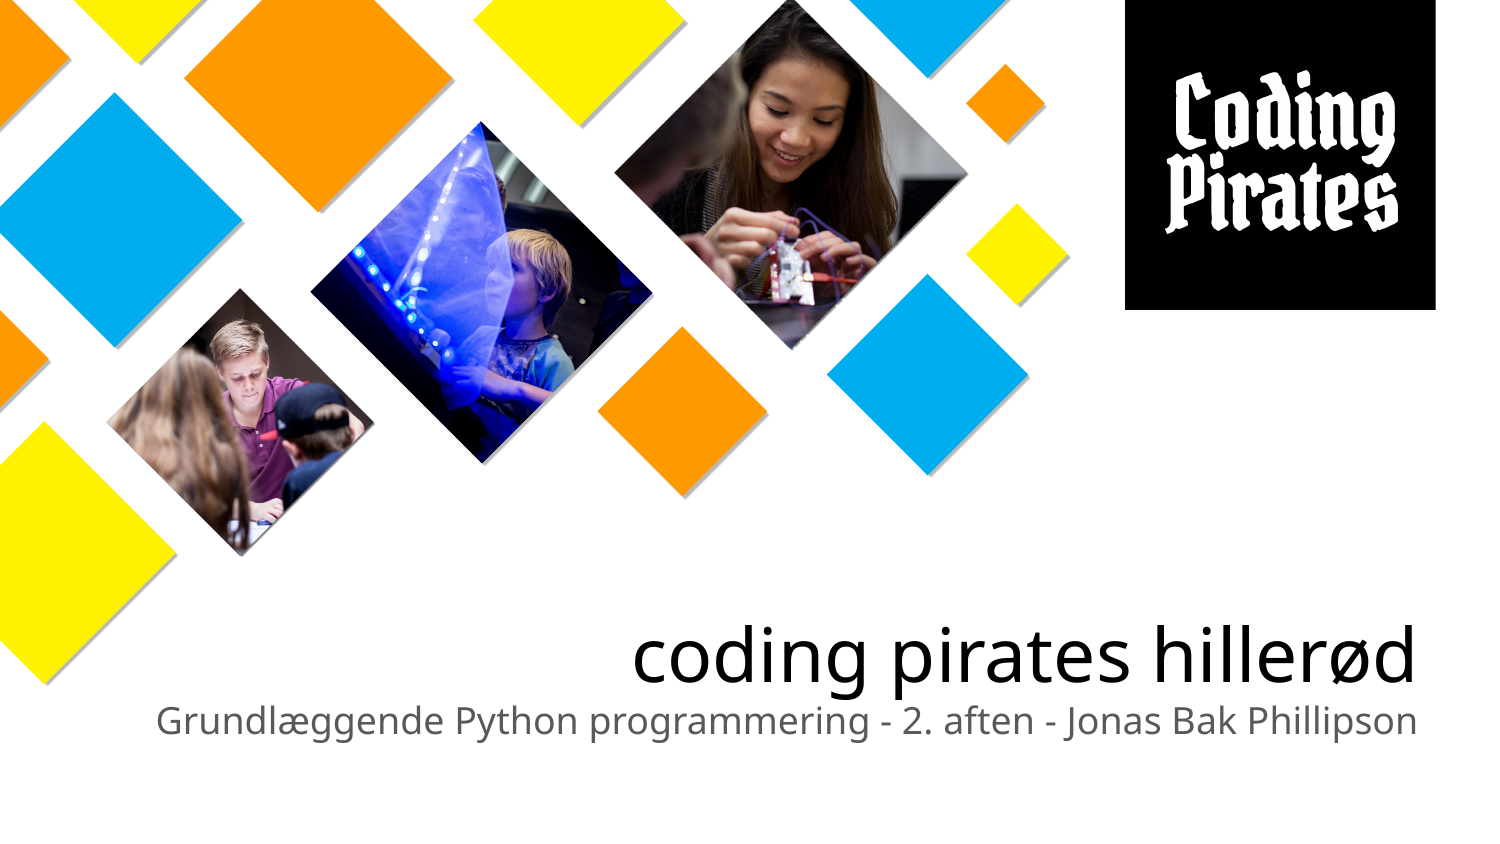

# coding pirates hillerød Grundlæggende Python programmering - 2. aften - Jonas Bak Phillipson